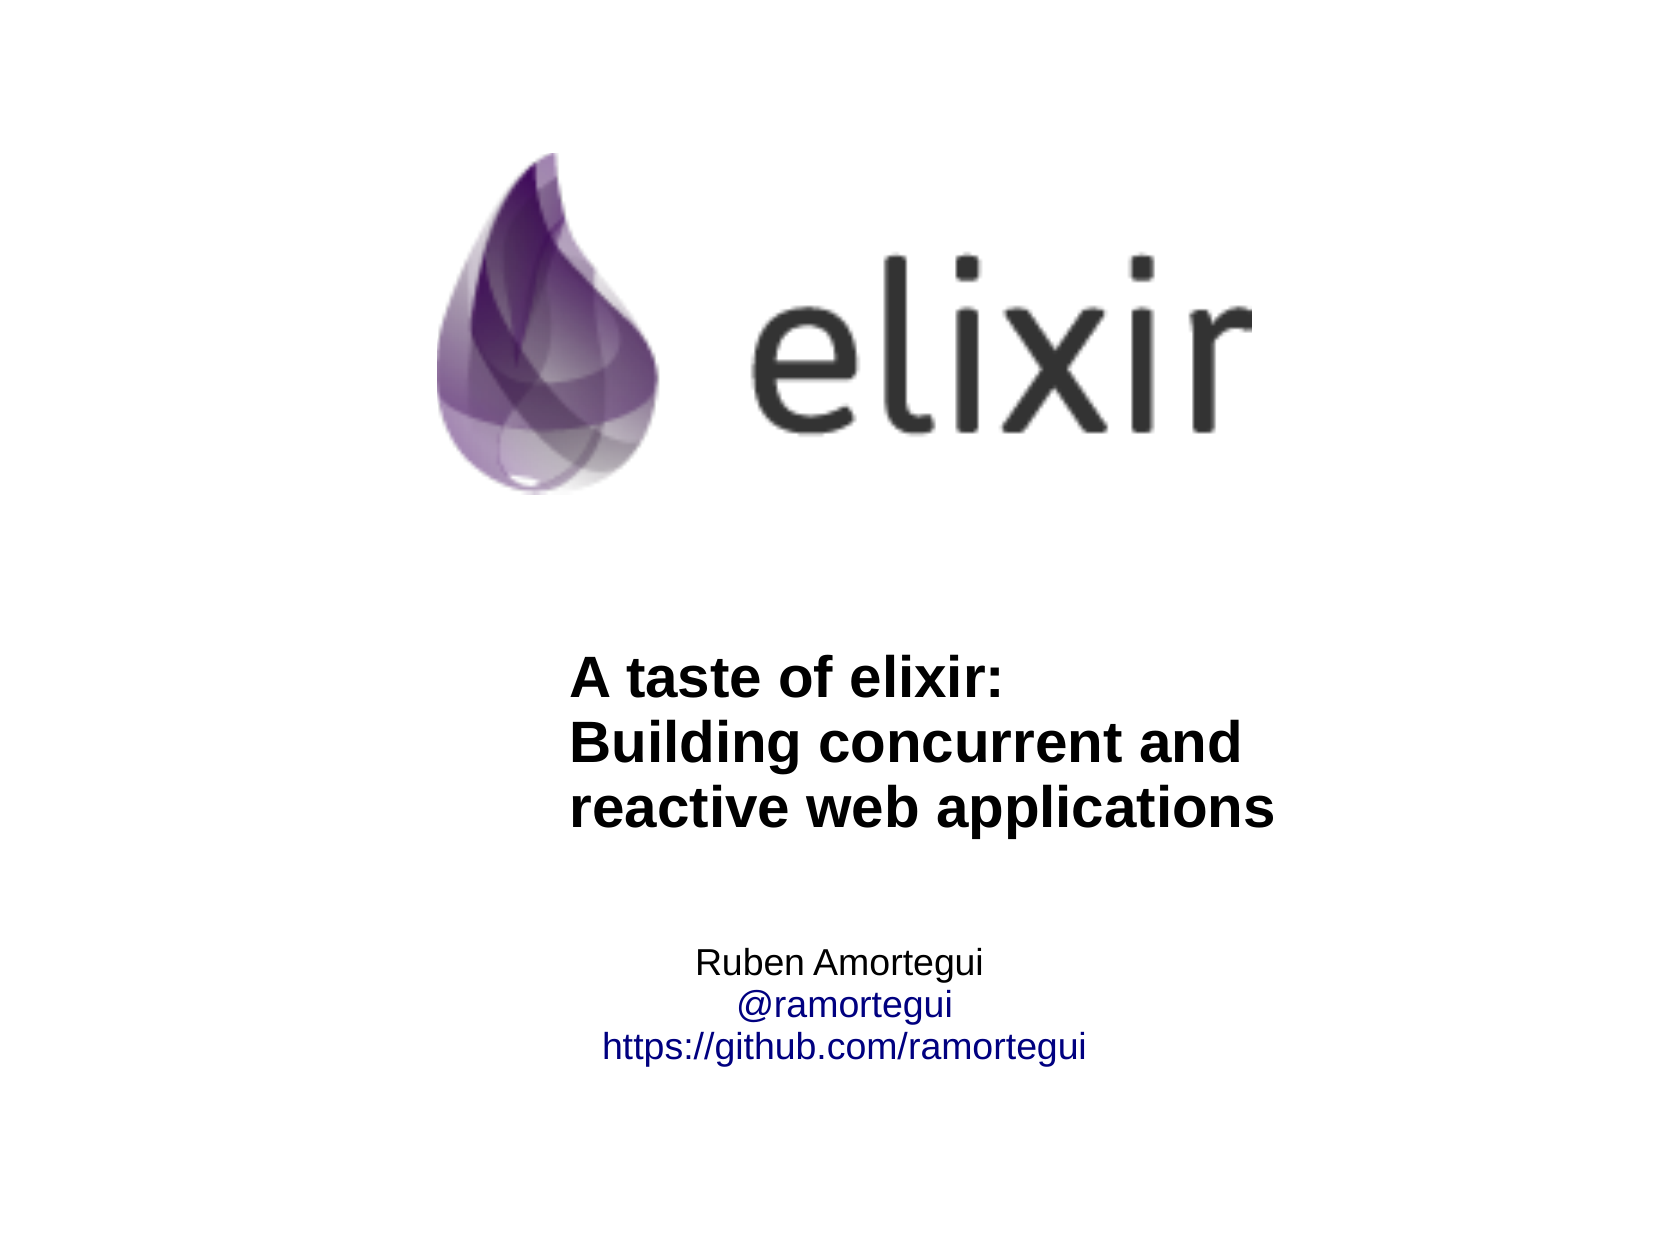

A taste of elixir:
Building concurrent and reactive web applications
Ruben Amortegui
@ramortegui
https://github.com/ramortegui